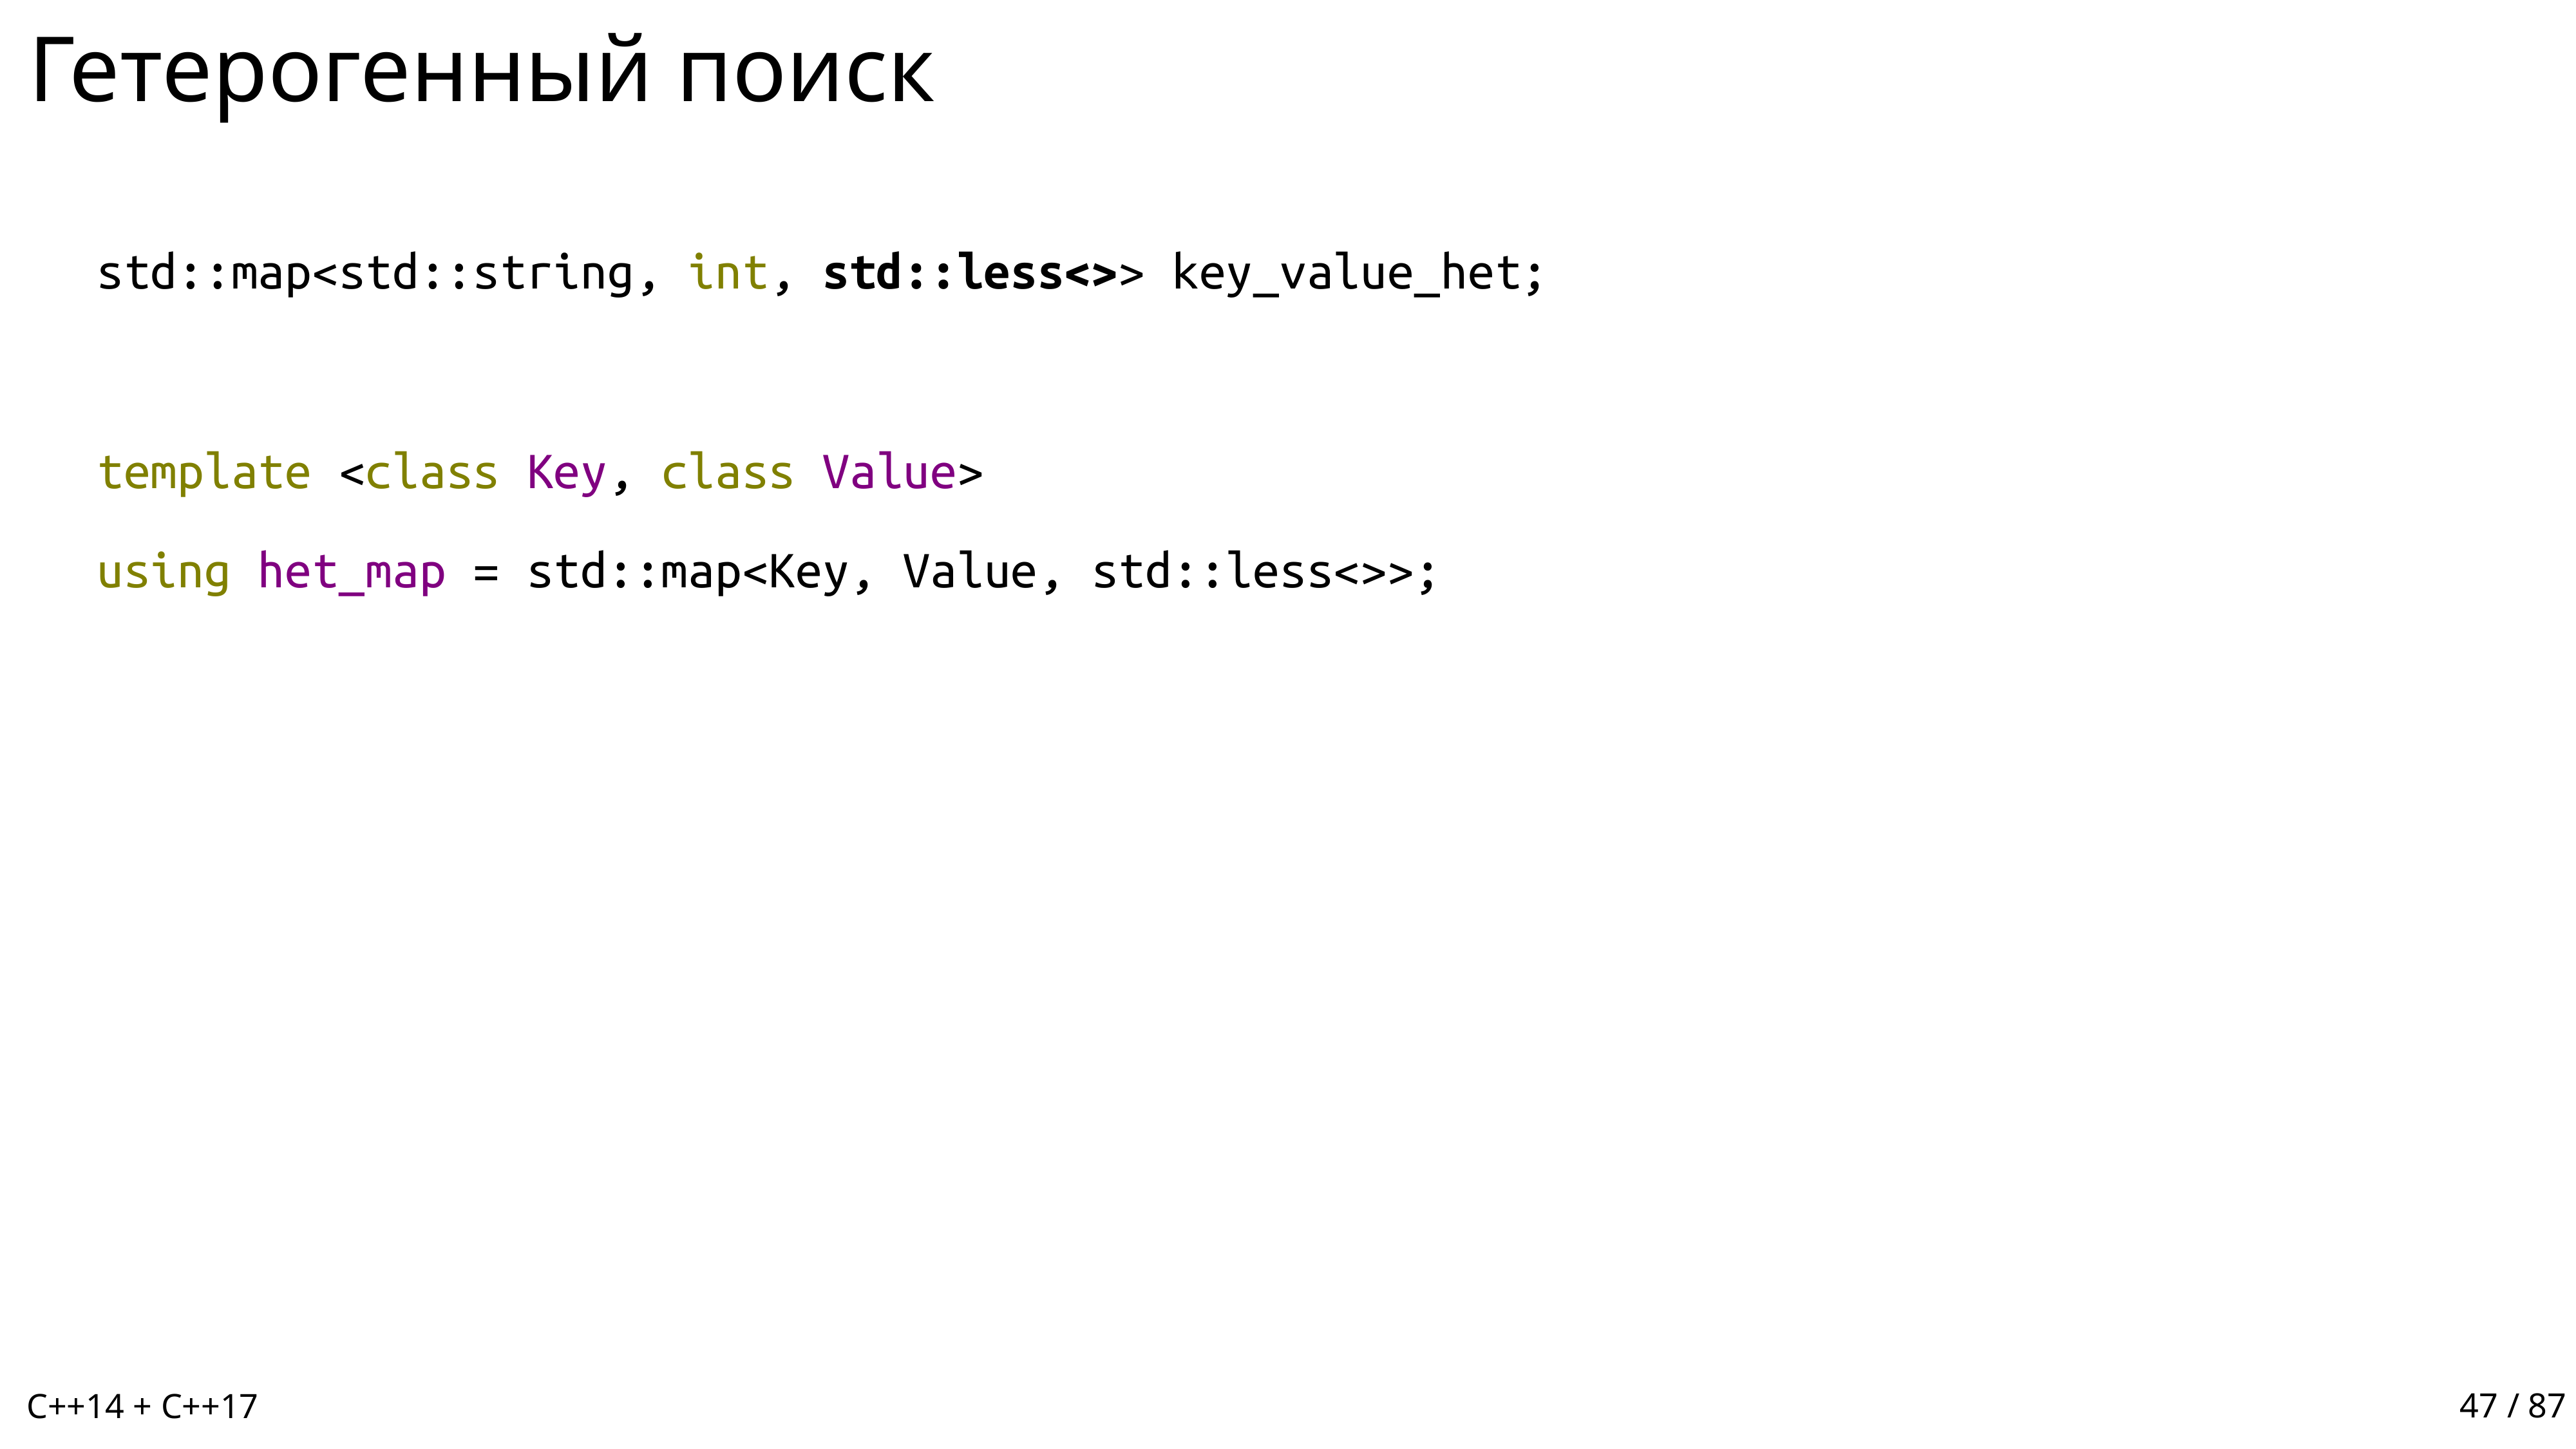

# Гетерогенный поиск
std::map<std::string, int, std::less<>> key_value_het;
template <class Key, class Value>
using het_map = std::map<Key, Value, std::less<>>;
C++14 + C++17